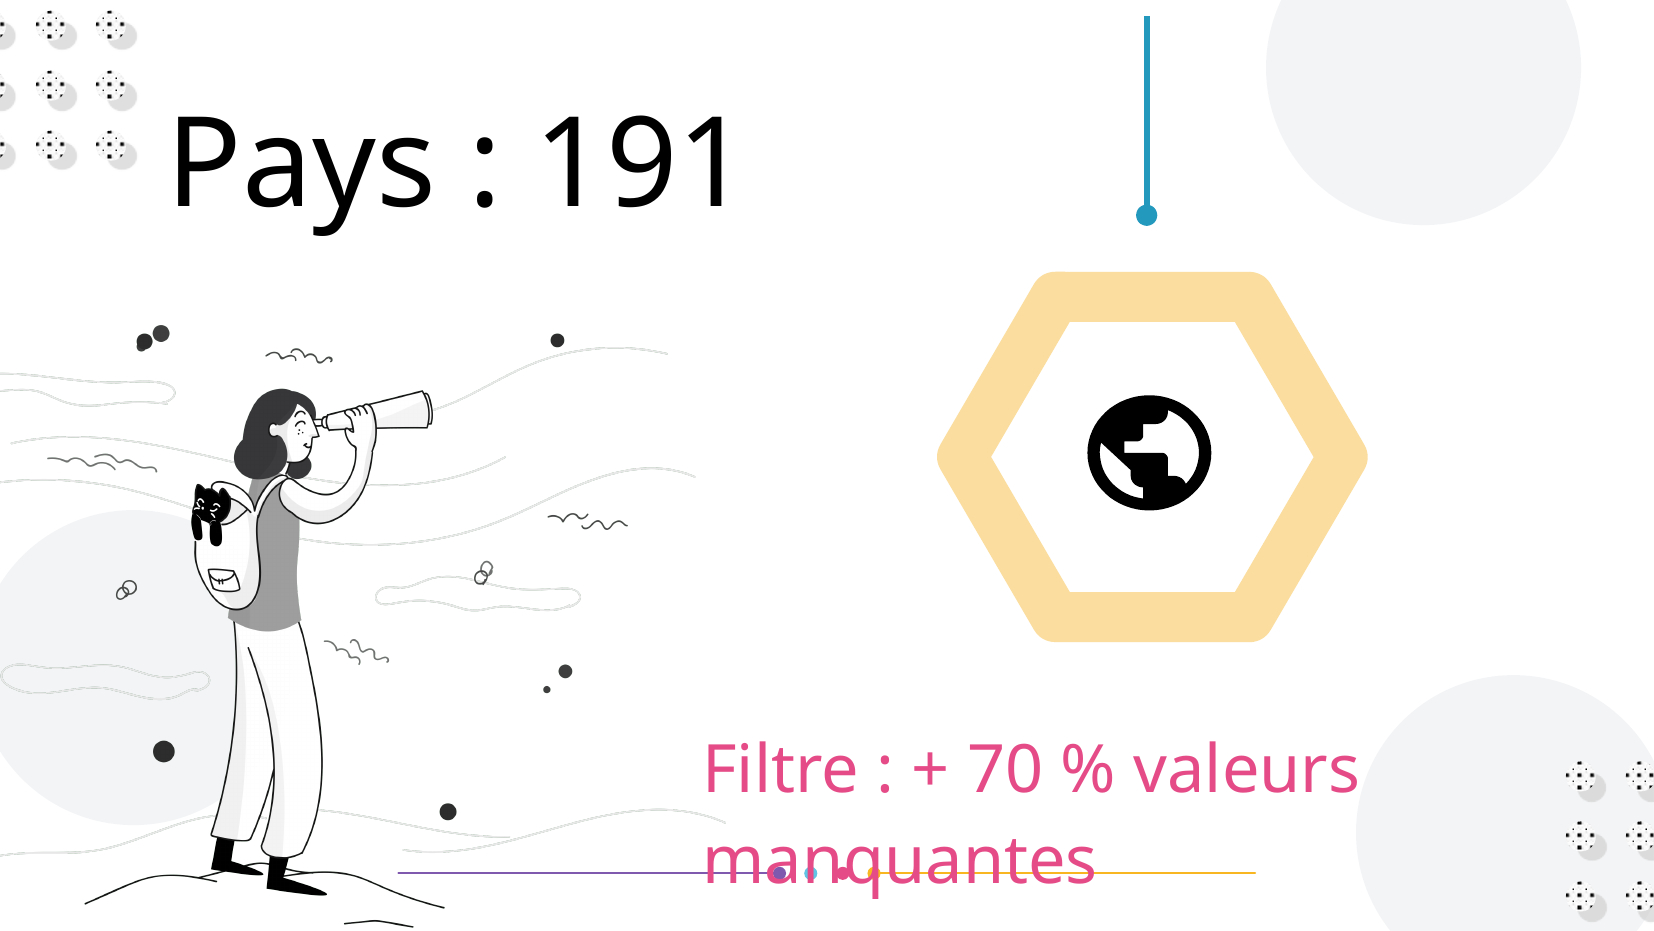

Pays : 191
Filtre : + 70 % valeurs manquantes